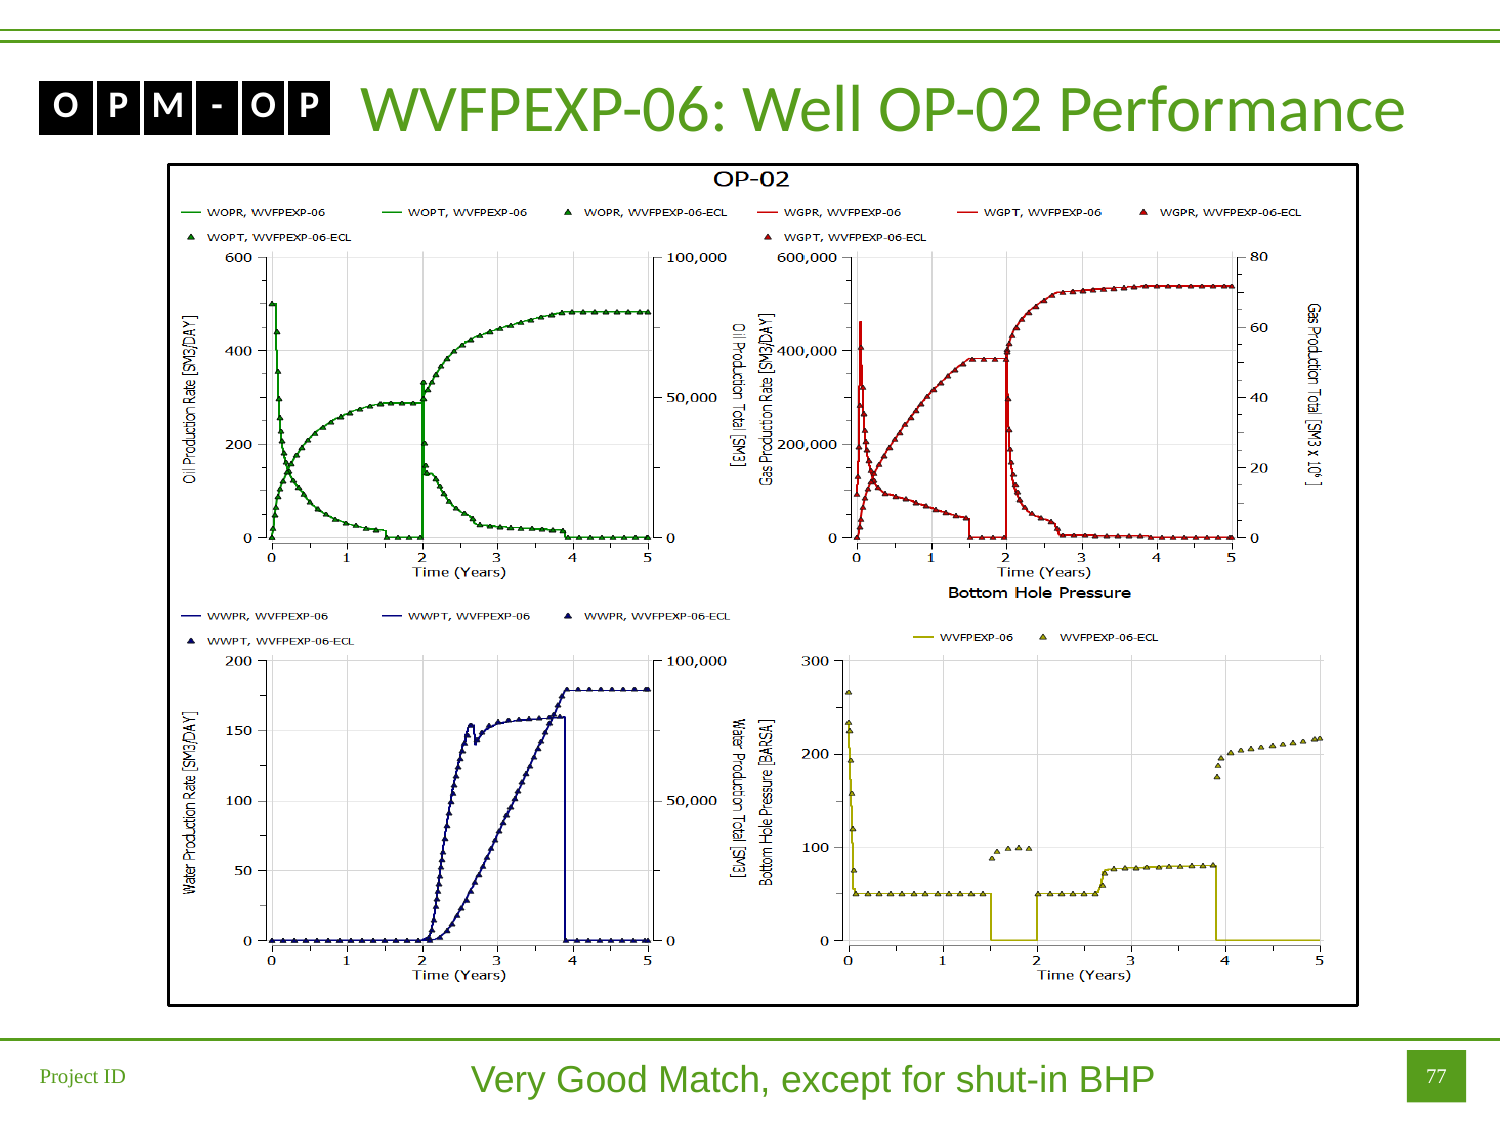

# WVFPEXP-06: Well OP-02 Performance
Project ID
77
Very Good Match, except for shut-in BHP